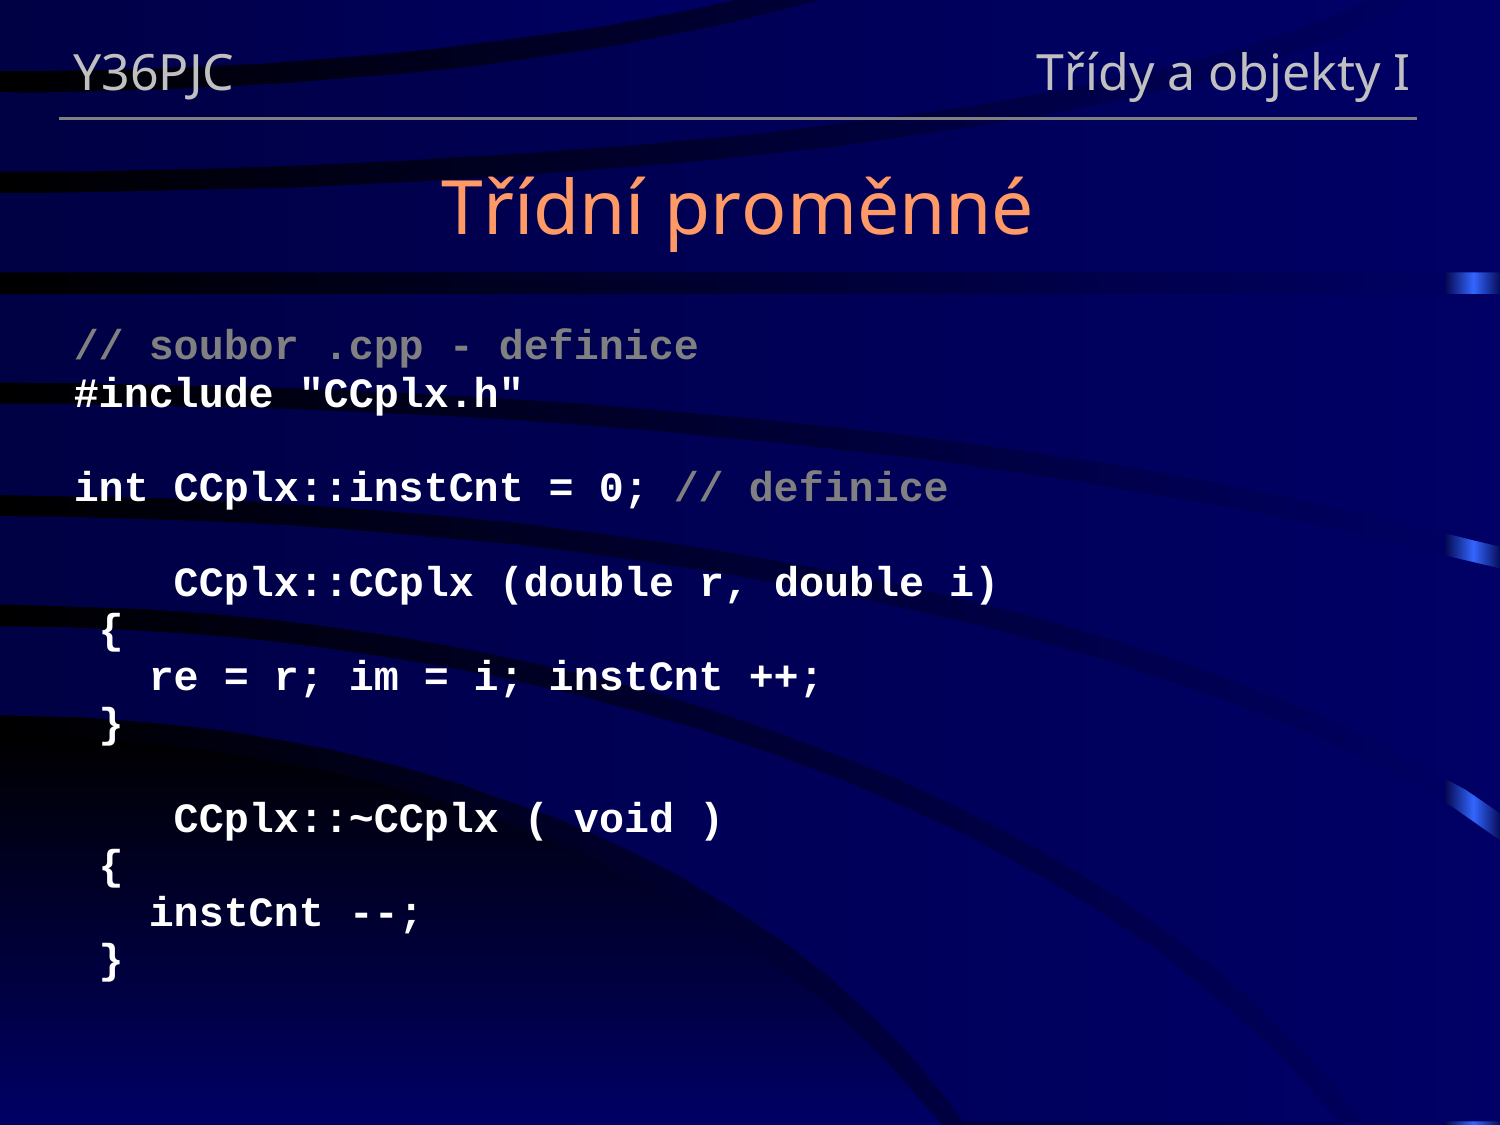

Y36PJC
Třídy a objekty I
Třídní proměnné
// soubor .cpp - definice
#include "CCplx.h"
int CCplx::instCnt = 0; // definice
 CCplx::CCplx (double r, double i)
 {
 re = r; im = i; instCnt ++;
 }
 CCplx::~CCplx ( void )
 {
 instCnt --;
 }